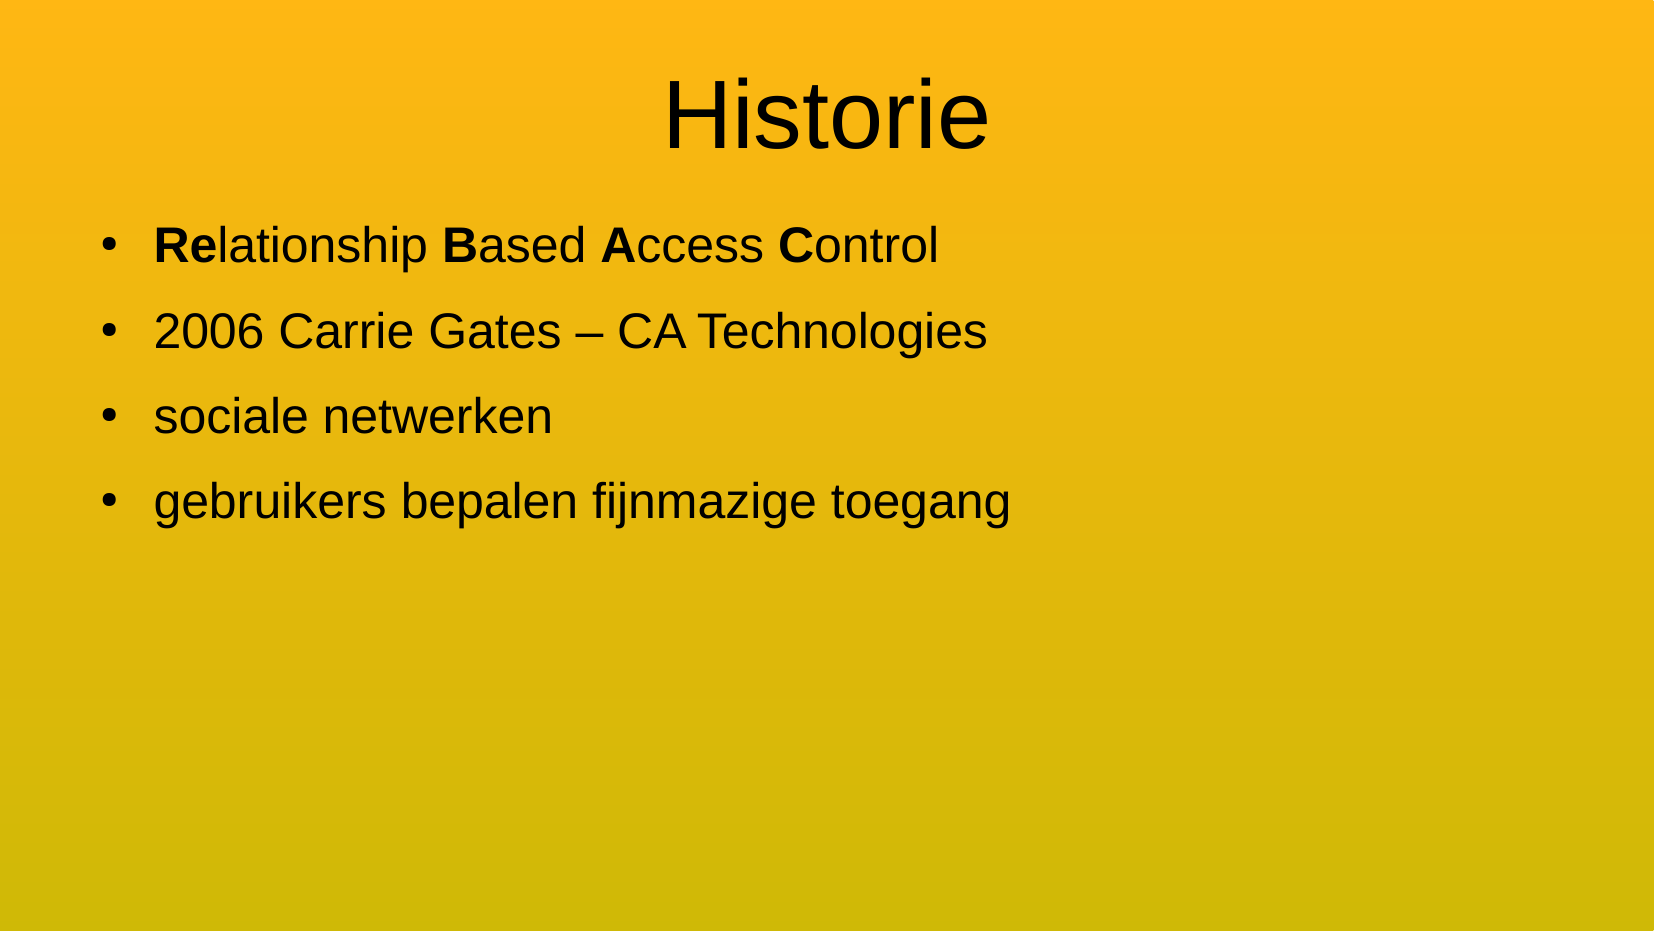

# Historie
Relationship Based Access Control
2006 Carrie Gates – CA Technologies
sociale netwerken
gebruikers bepalen fijnmazige toegang